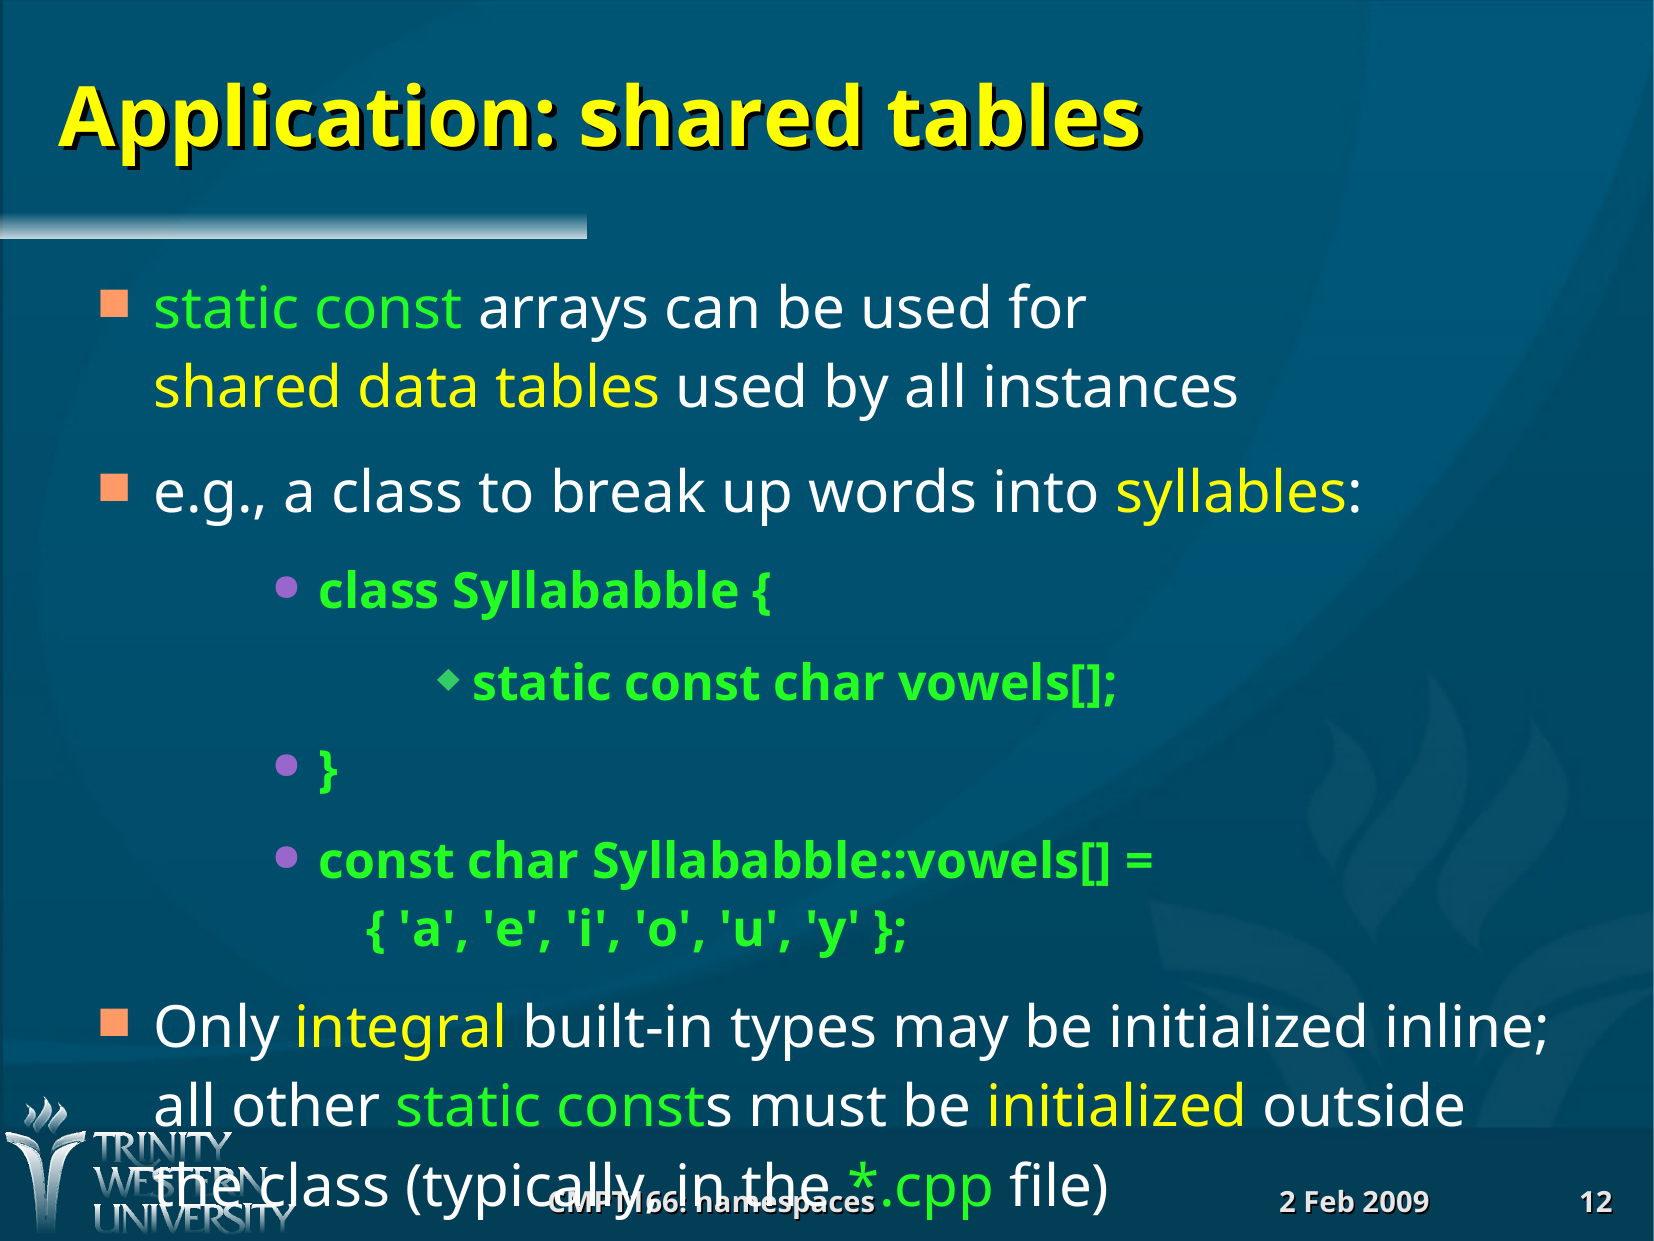

# Application: shared tables
static const arrays can be used for
shared data tables used by all instances
e.g., a class to break up words into syllables:
class Syllababble {
static const char vowels[];
}
const char Syllababble::vowels[] =
{ 'a', 'e', 'i', 'o', 'u', 'y' };
Only integral built-in types may be initialized inline; all other static consts must be initialized outside the class (typically, in the *.cpp file)
CMPT166: namespaces
2 Feb 2009
12